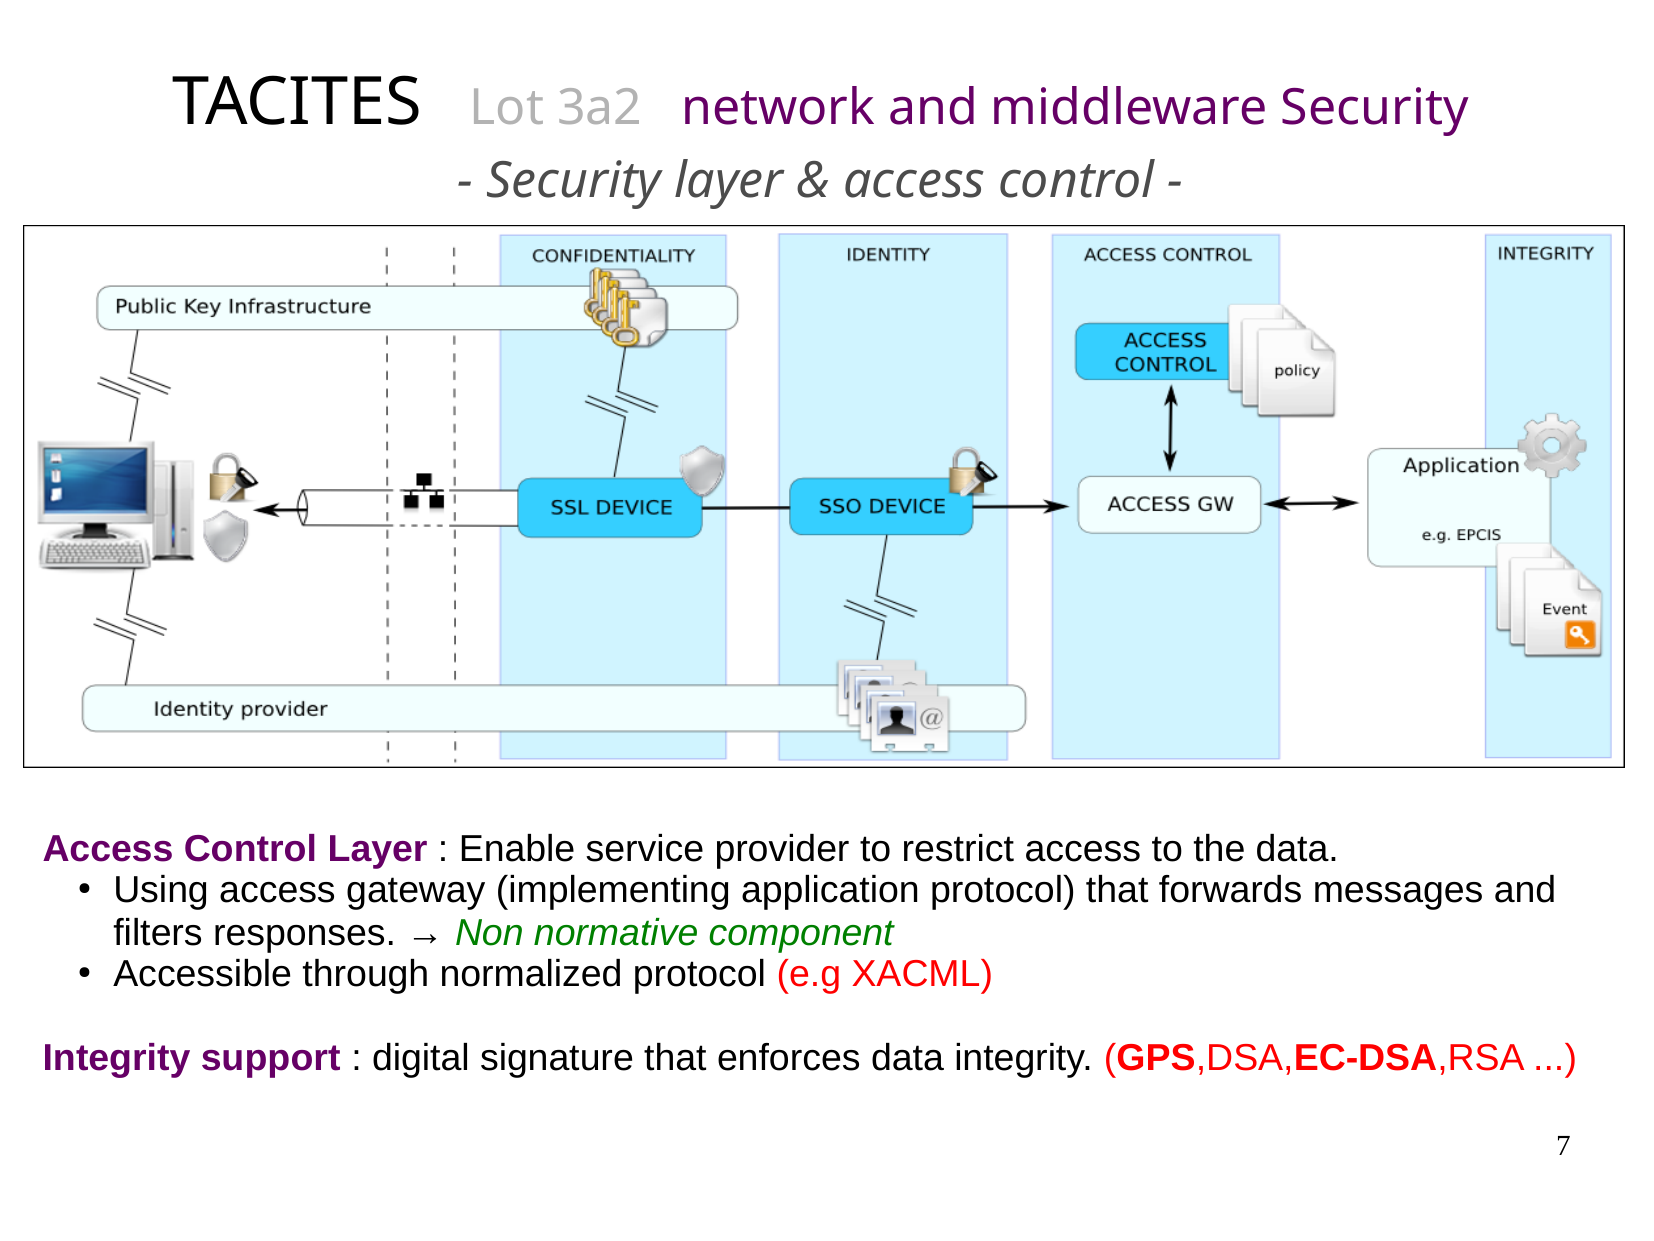

# TACITES Lot 3a2 network and middleware Security - Security layer & access control -
Access Control Layer : Enable service provider to restrict access to the data.
Using access gateway (implementing application protocol) that forwards messages and filters responses. → Non normative component
Accessible through normalized protocol (e.g XACML)
Integrity support : digital signature that enforces data integrity. (GPS,DSA,EC-DSA,RSA ...)
7